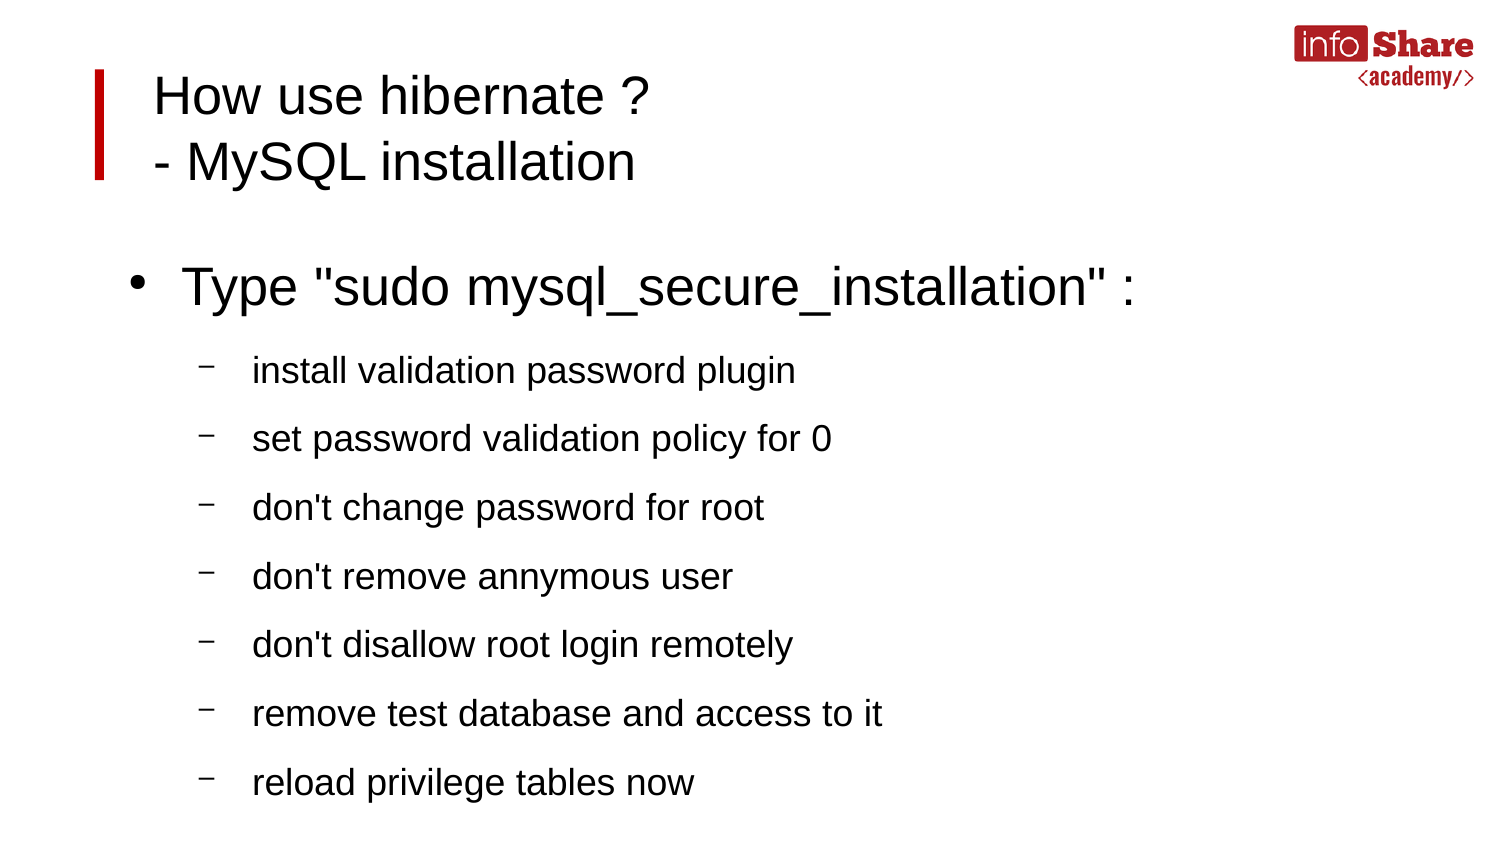

# How use hibernate ? - MySQL installation
Type "sudo mysql_secure_installation" :
install validation password plugin
set password validation policy for 0
don't change password for root
don't remove annymous user
don't disallow root login remotely
remove test database and access to it
reload privilege tables now